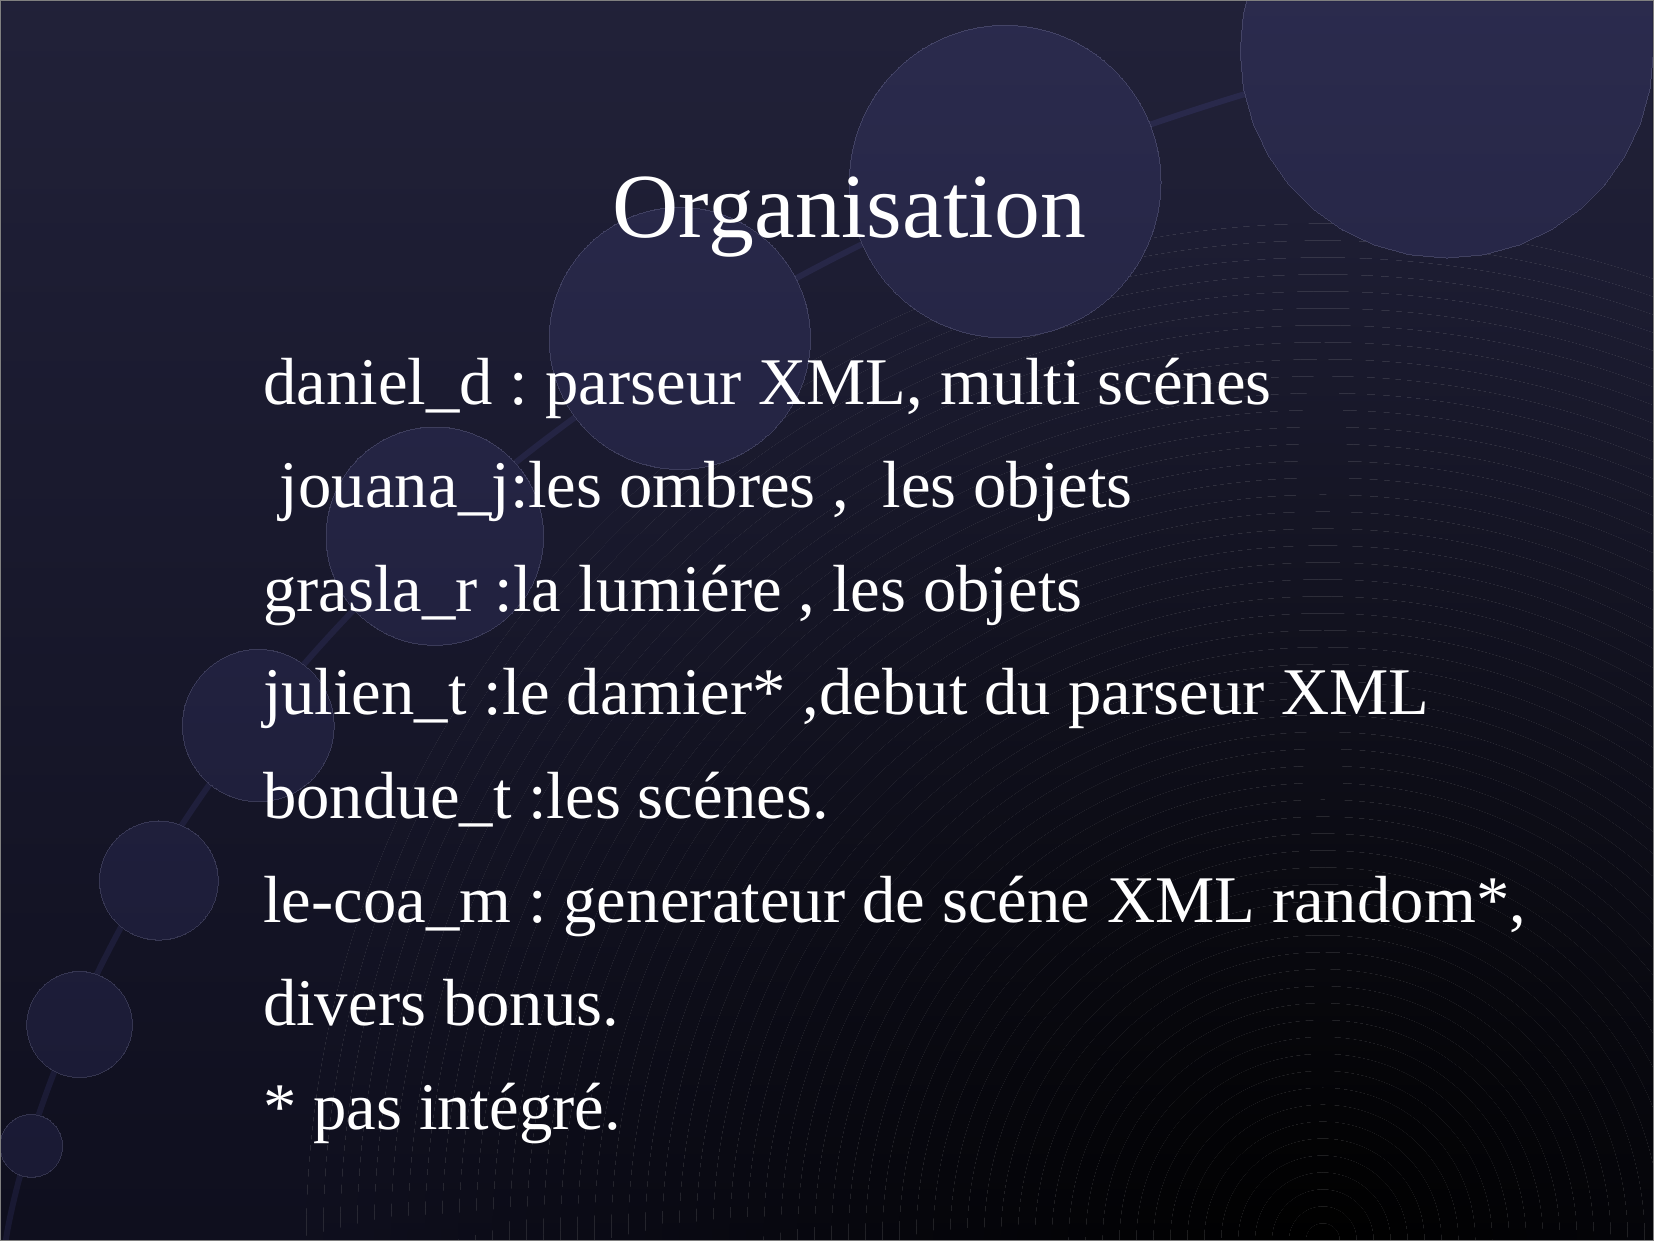

# Organisation
daniel_d : parseur XML, multi scénes
 jouana_j:les ombres , les objets
grasla_r :la lumiére , les objets
julien_t :le damier* ,debut du parseur XML
bondue_t :les scénes.
le-coa_m : generateur de scéne XML random*,
divers bonus.
* pas intégré.